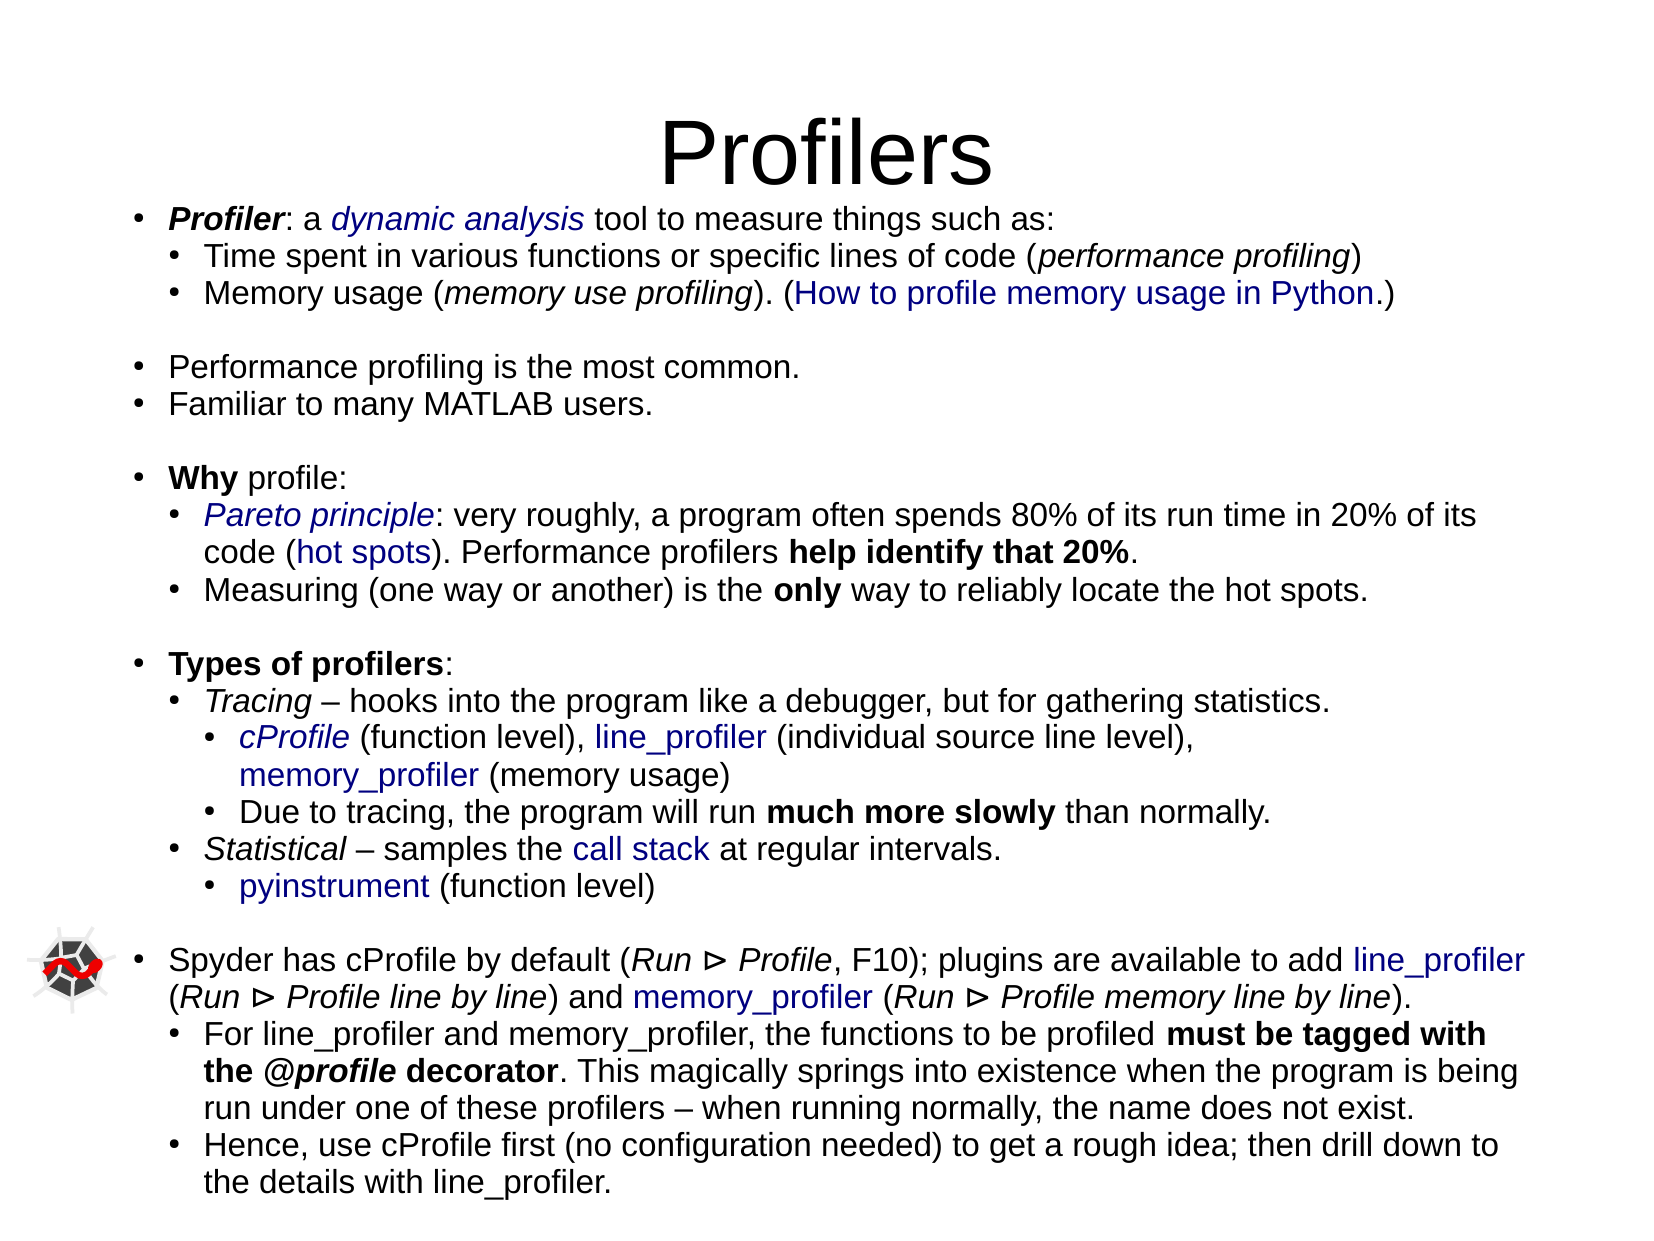

# Profilers
Profiler: a dynamic analysis tool to measure things such as:
Time spent in various functions or specific lines of code (performance profiling)
Memory usage (memory use profiling). (How to profile memory usage in Python.)
Performance profiling is the most common.
Familiar to many MATLAB users.
Why profile:
Pareto principle: very roughly, a program often spends 80% of its run time in 20% of its code (hot spots). Performance profilers help identify that 20%.
Measuring (one way or another) is the only way to reliably locate the hot spots.
Types of profilers:
Tracing – hooks into the program like a debugger, but for gathering statistics.
cProfile (function level), line_profiler (individual source line level),
memory_profiler (memory usage)
Due to tracing, the program will run much more slowly than normally.
Statistical – samples the call stack at regular intervals.
pyinstrument (function level)
Spyder has cProfile by default (Run ⊳ Profile, F10); plugins are available to add line_profiler
(Run ⊳ Profile line by line) and memory_profiler (Run ⊳ Profile memory line by line).
For line_profiler and memory_profiler, the functions to be profiled must be tagged with the @profile decorator. This magically springs into existence when the program is being run under one of these profilers – when running normally, the name does not exist.
Hence, use cProfile first (no configuration needed) to get a rough idea; then drill down to the details with line_profiler.